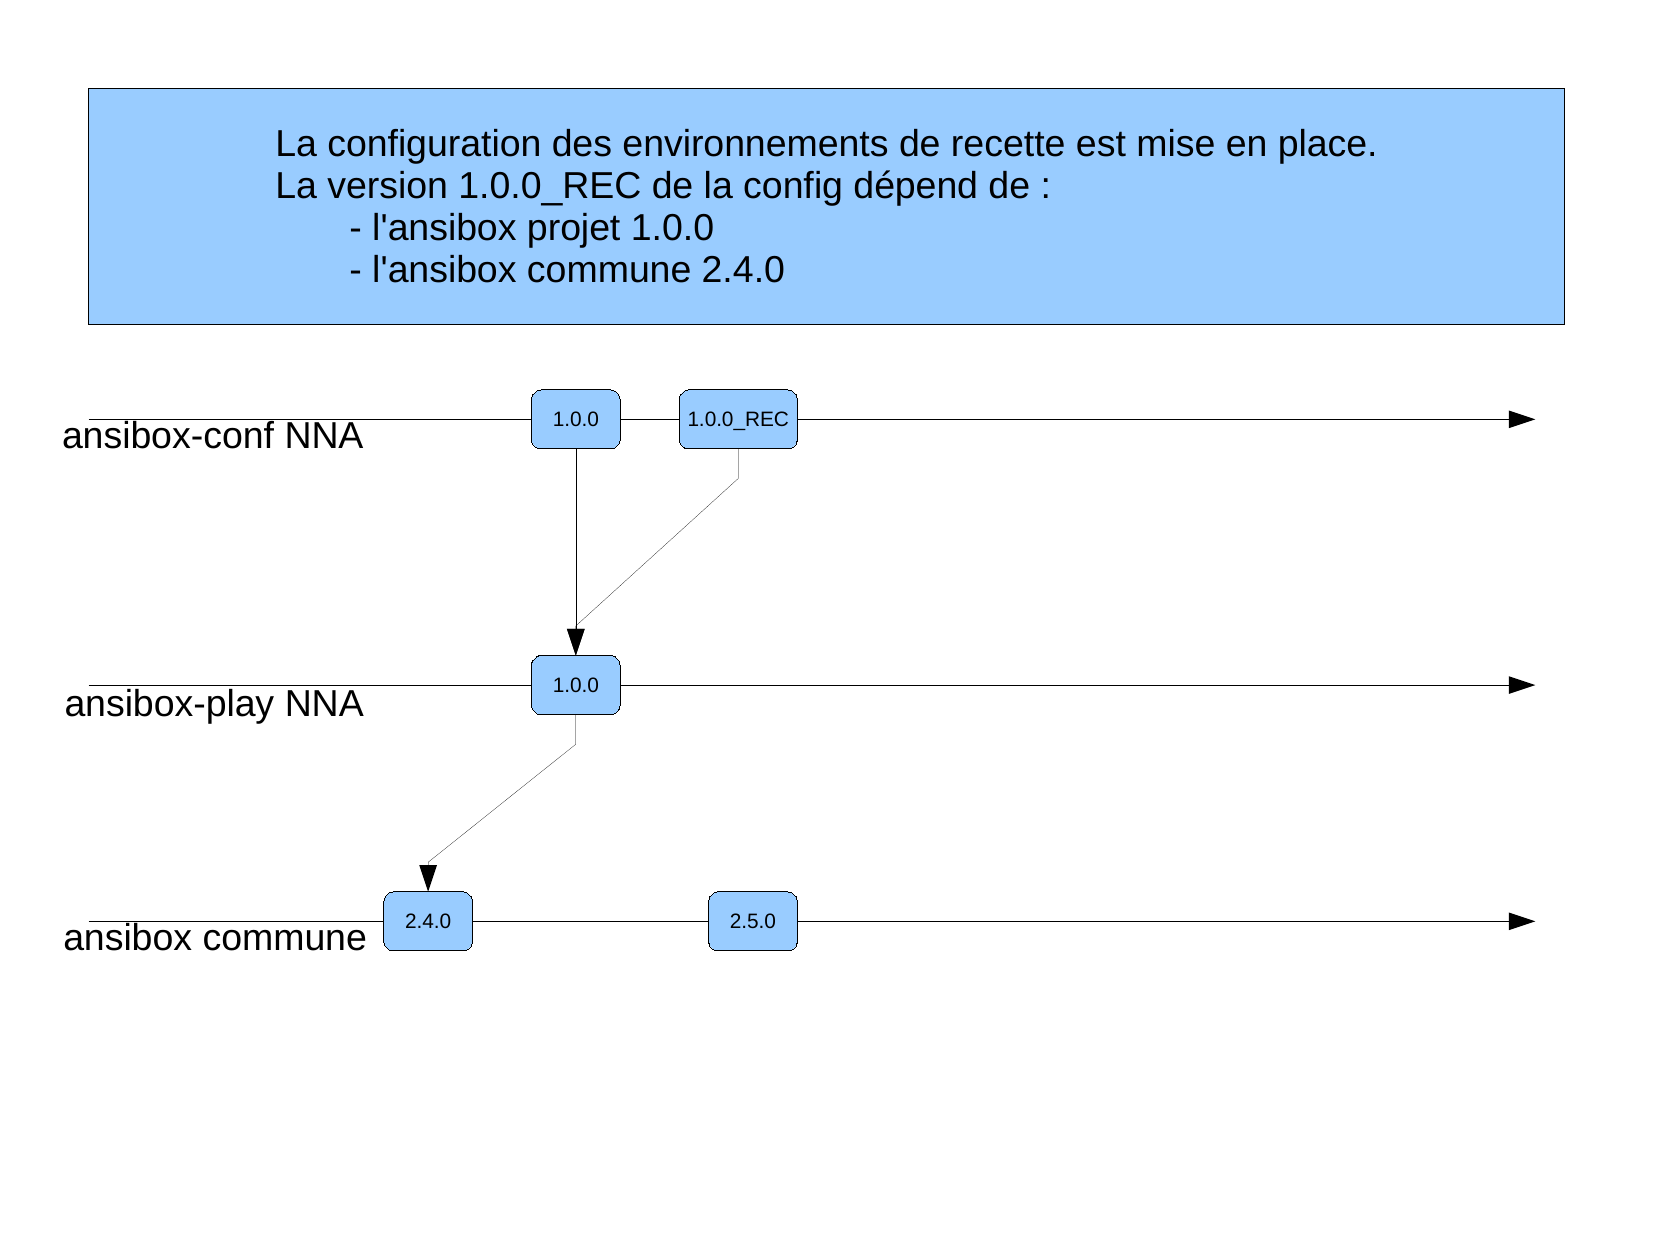

La configuration des environnements de recette est mise en place.
La version 1.0.0_REC de la config dépend de :
	- l'ansibox projet 1.0.0
	- l'ansibox commune 2.4.0
1.0.0
1.0.0_REC
ansibox-conf NNA
1.0.0
ansibox-play NNA
2.4.0
2.5.0
ansibox commune